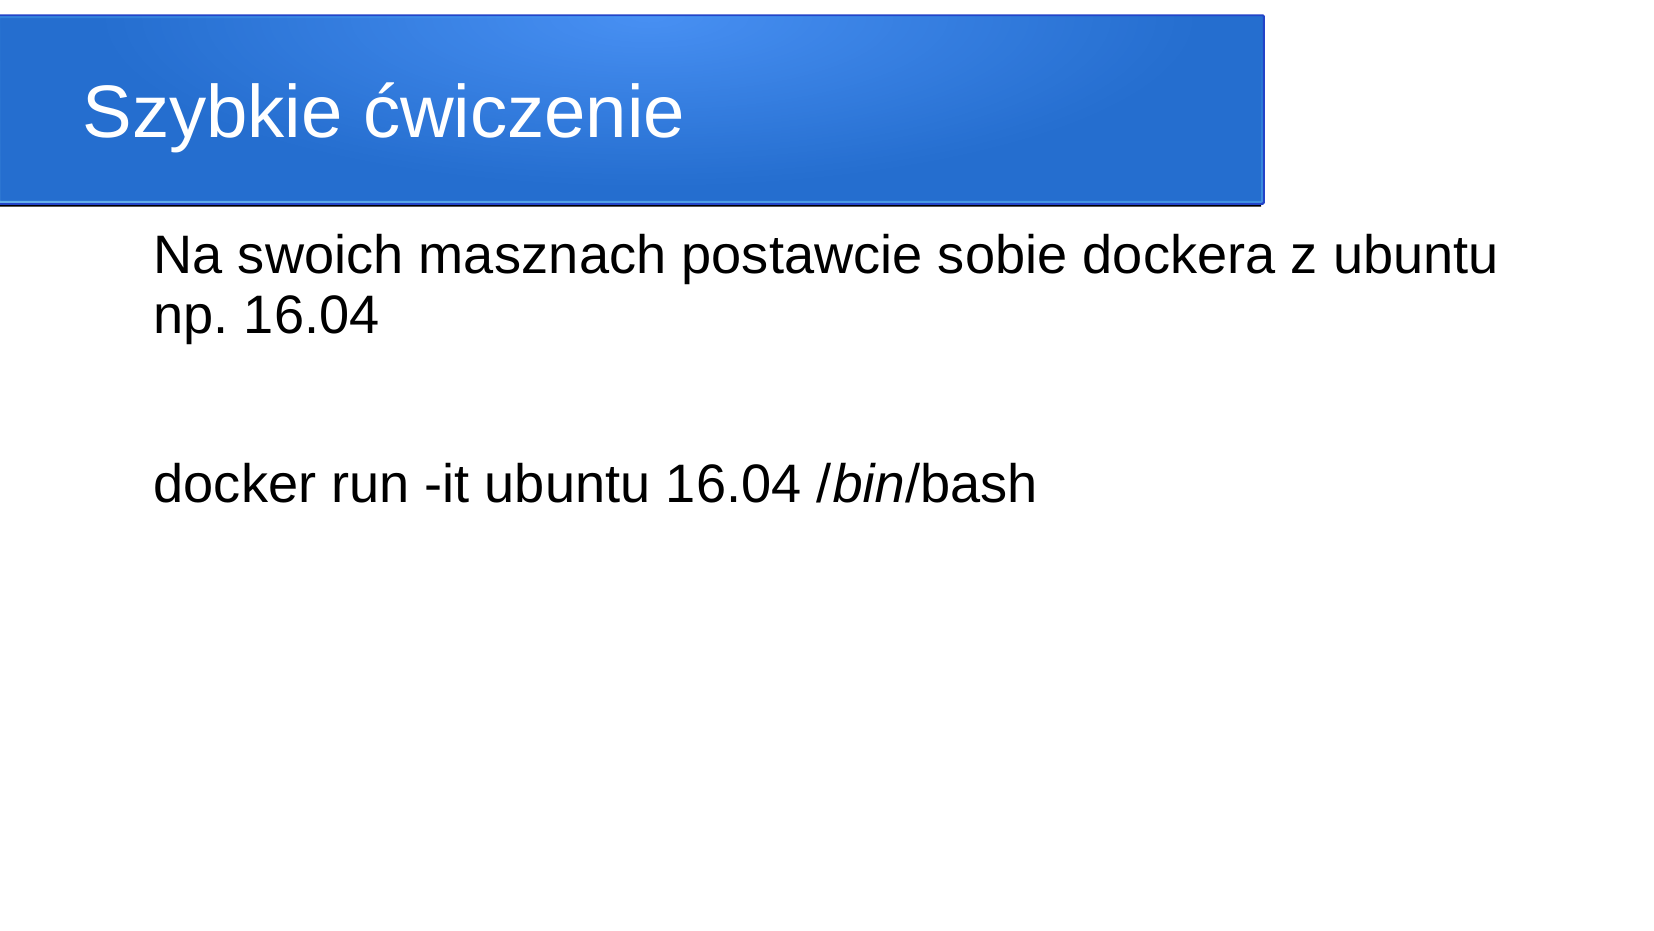

# Szybkie ćwiczenie
Na swoich masznach postawcie sobie dockera z ubuntu np. 16.04
docker run -it ubuntu 16.04 /bin/bash